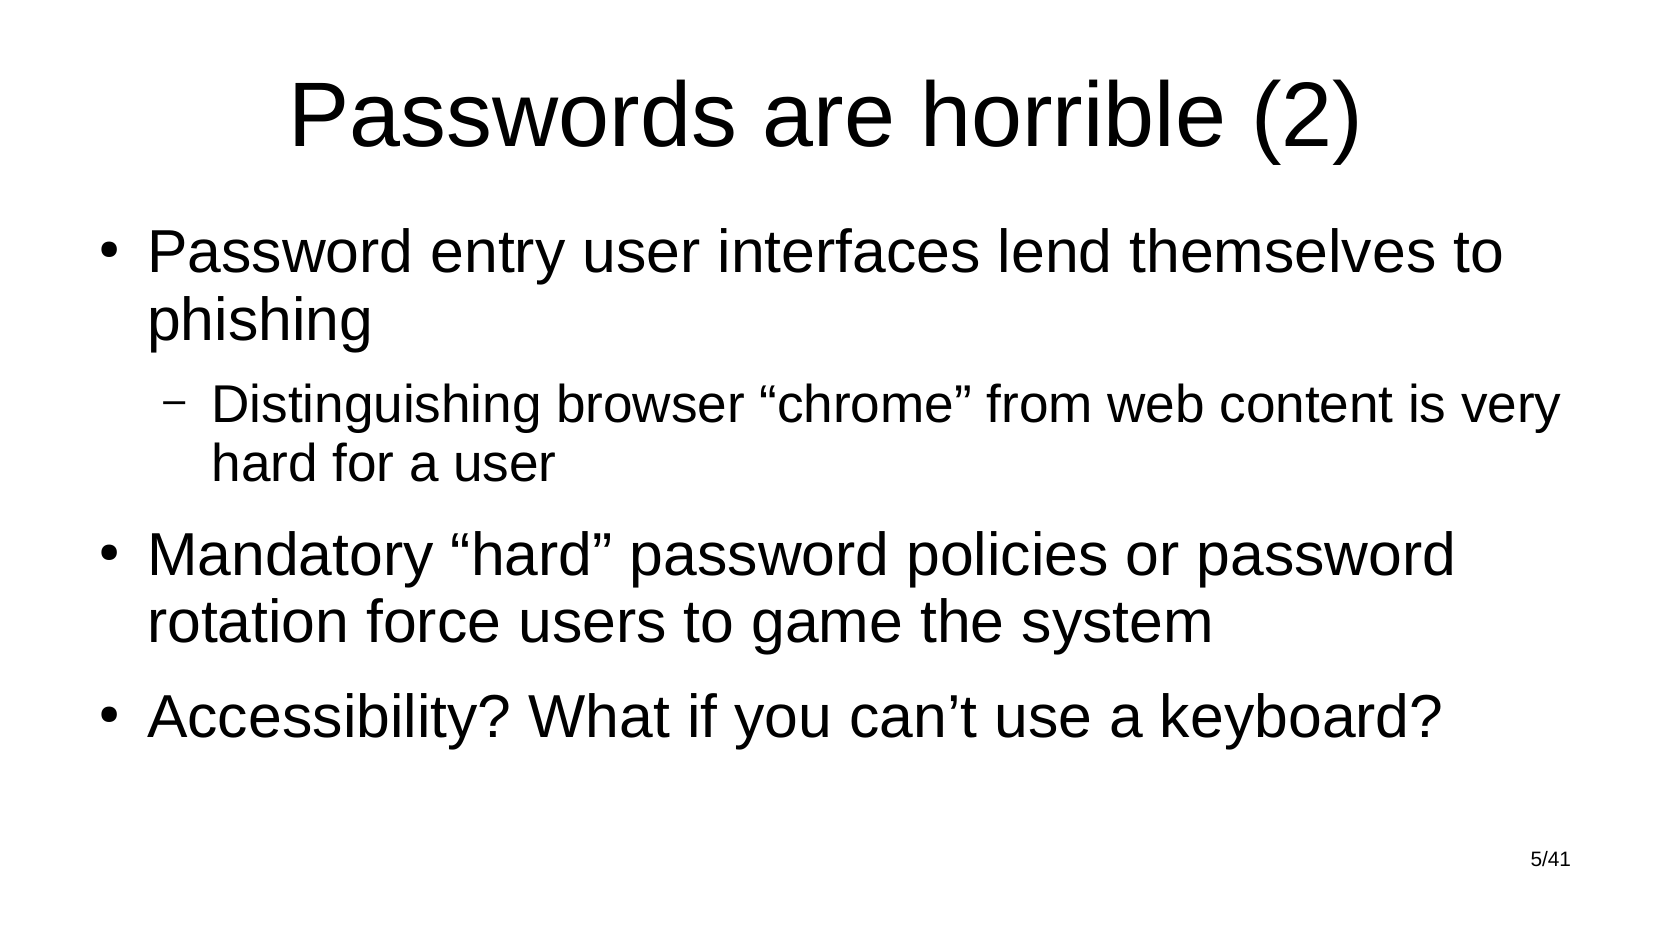

# Passwords are horrible (2)
Password entry user interfaces lend themselves to phishing
Distinguishing browser “chrome” from web content is very hard for a user
Mandatory “hard” password policies or password rotation force users to game the system
Accessibility? What if you can’t use a keyboard?
5